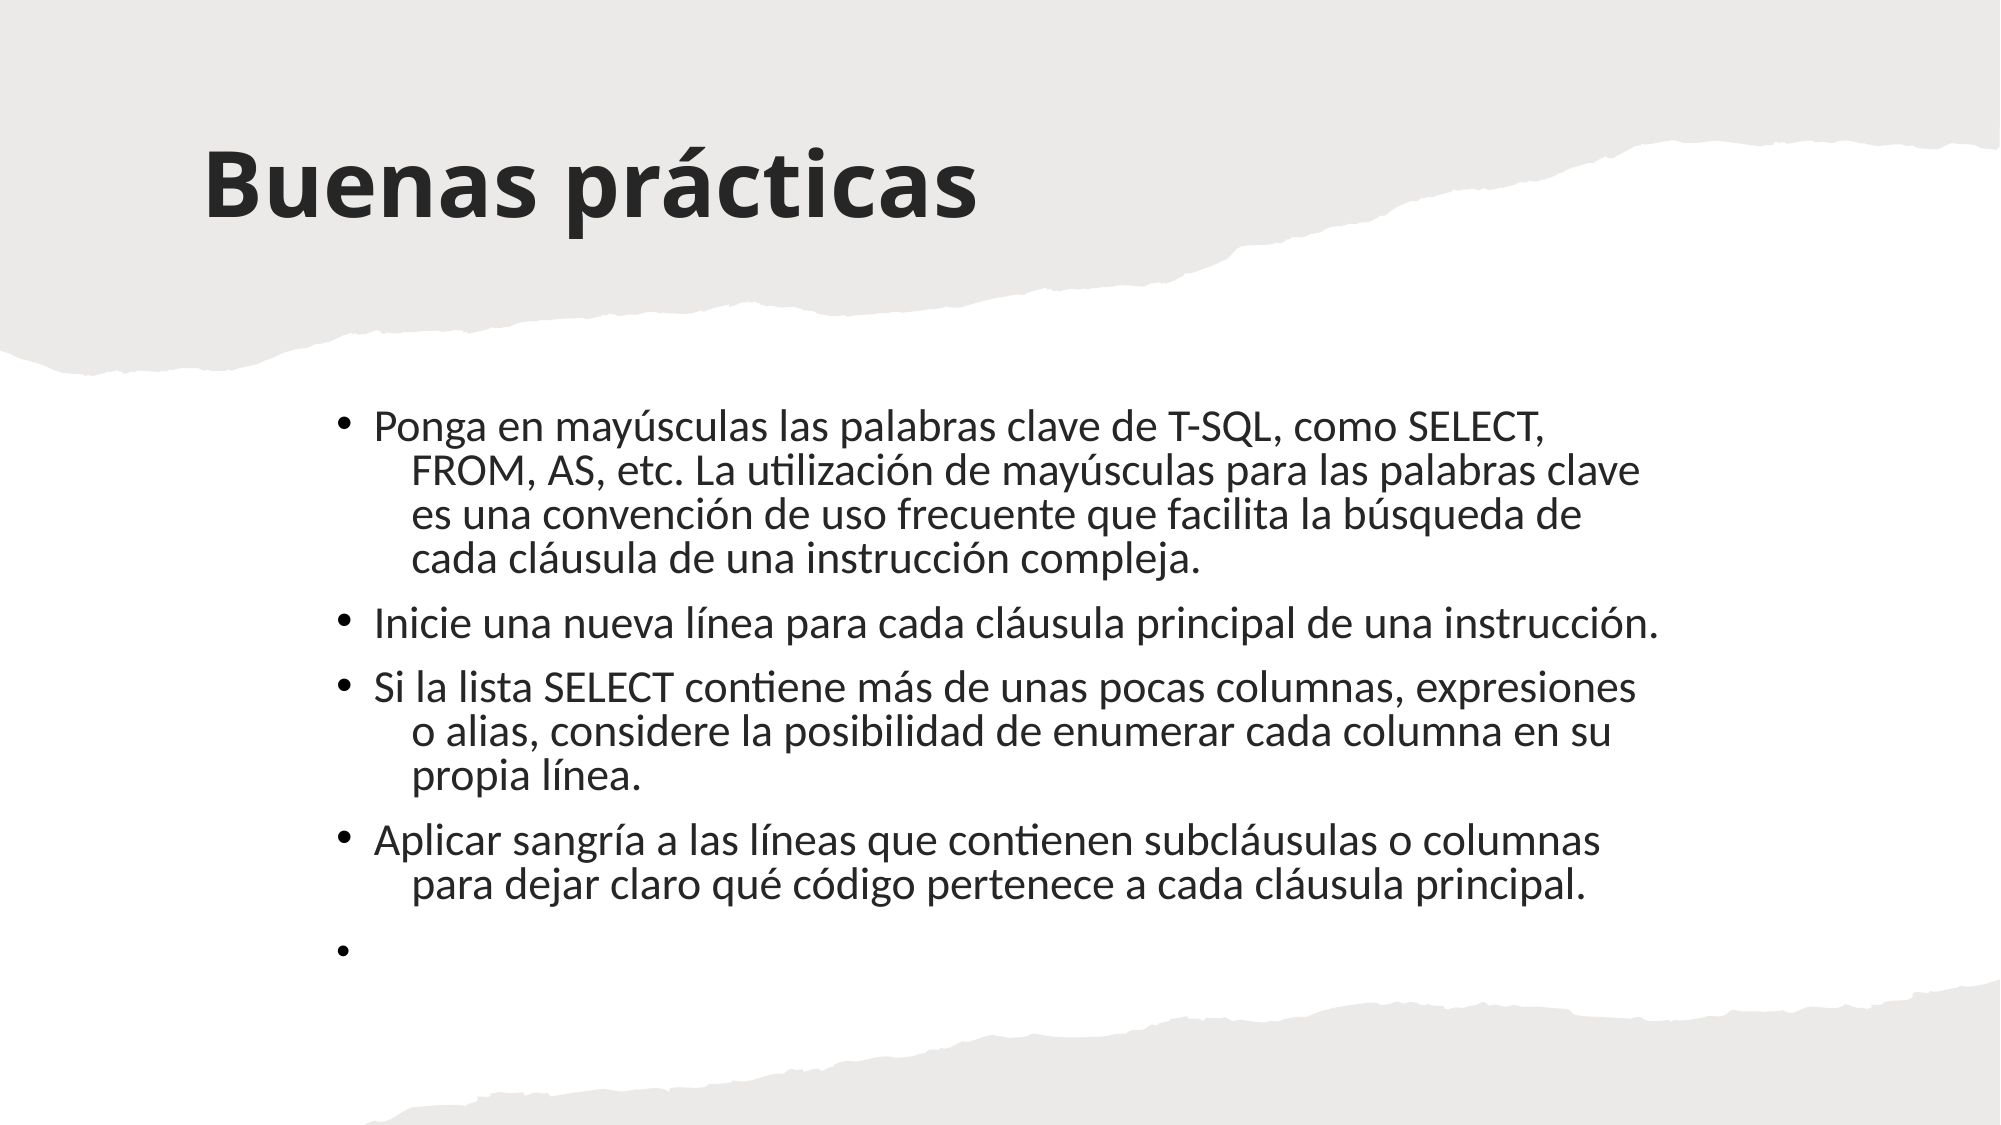

# Buenas prácticas
Ponga en mayúsculas las palabras clave de T-SQL, como SELECT, FROM, AS, etc. La utilización de mayúsculas para las palabras clave es una convención de uso frecuente que facilita la búsqueda de cada cláusula de una instrucción compleja.
Inicie una nueva línea para cada cláusula principal de una instrucción.
Si la lista SELECT contiene más de unas pocas columnas, expresiones o alias, considere la posibilidad de enumerar cada columna en su propia línea.
Aplicar sangría a las líneas que contienen subcláusulas o columnas para dejar claro qué código pertenece a cada cláusula principal.